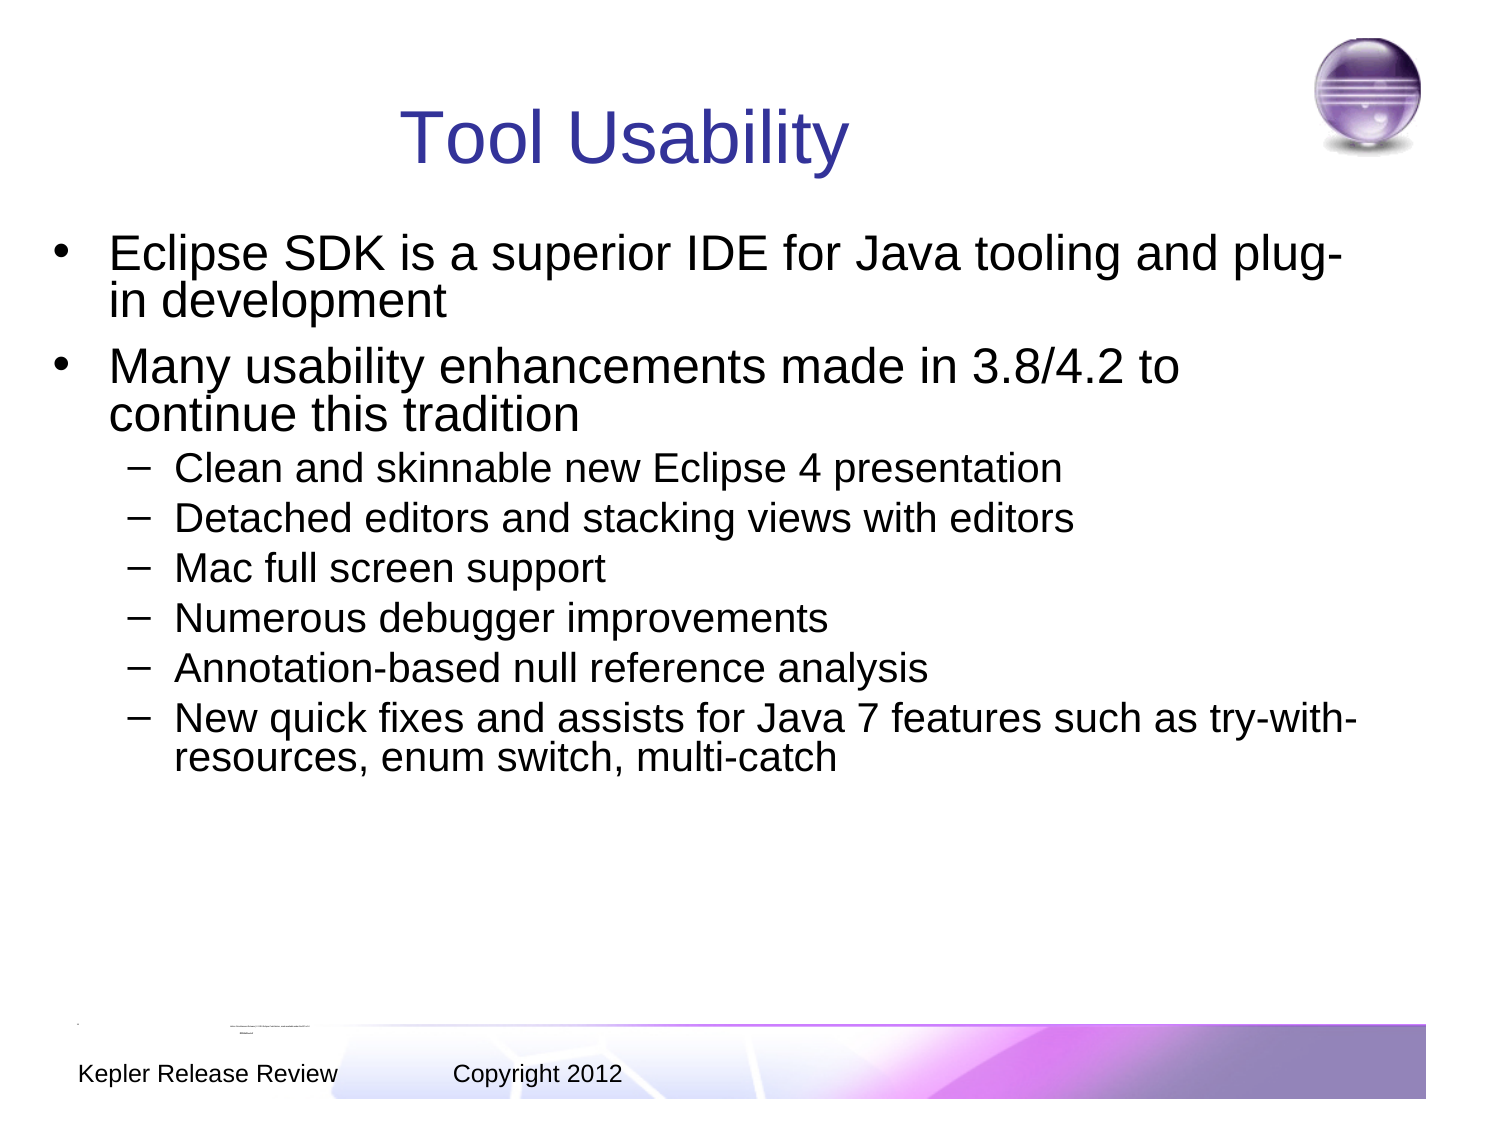

# Tool Usability
Eclipse SDK is a superior IDE for Java tooling and plug-in development
Many usability enhancements made in 3.8/4.2 to continue this tradition
Clean and skinnable new Eclipse 4 presentation
Detached editors and stacking views with editors
Mac full screen support
Numerous debugger improvements
Annotation-based null reference analysis
New quick fixes and assists for Java 7 features such as try-with-resources, enum switch, multi-catch
14
Copyright 2012